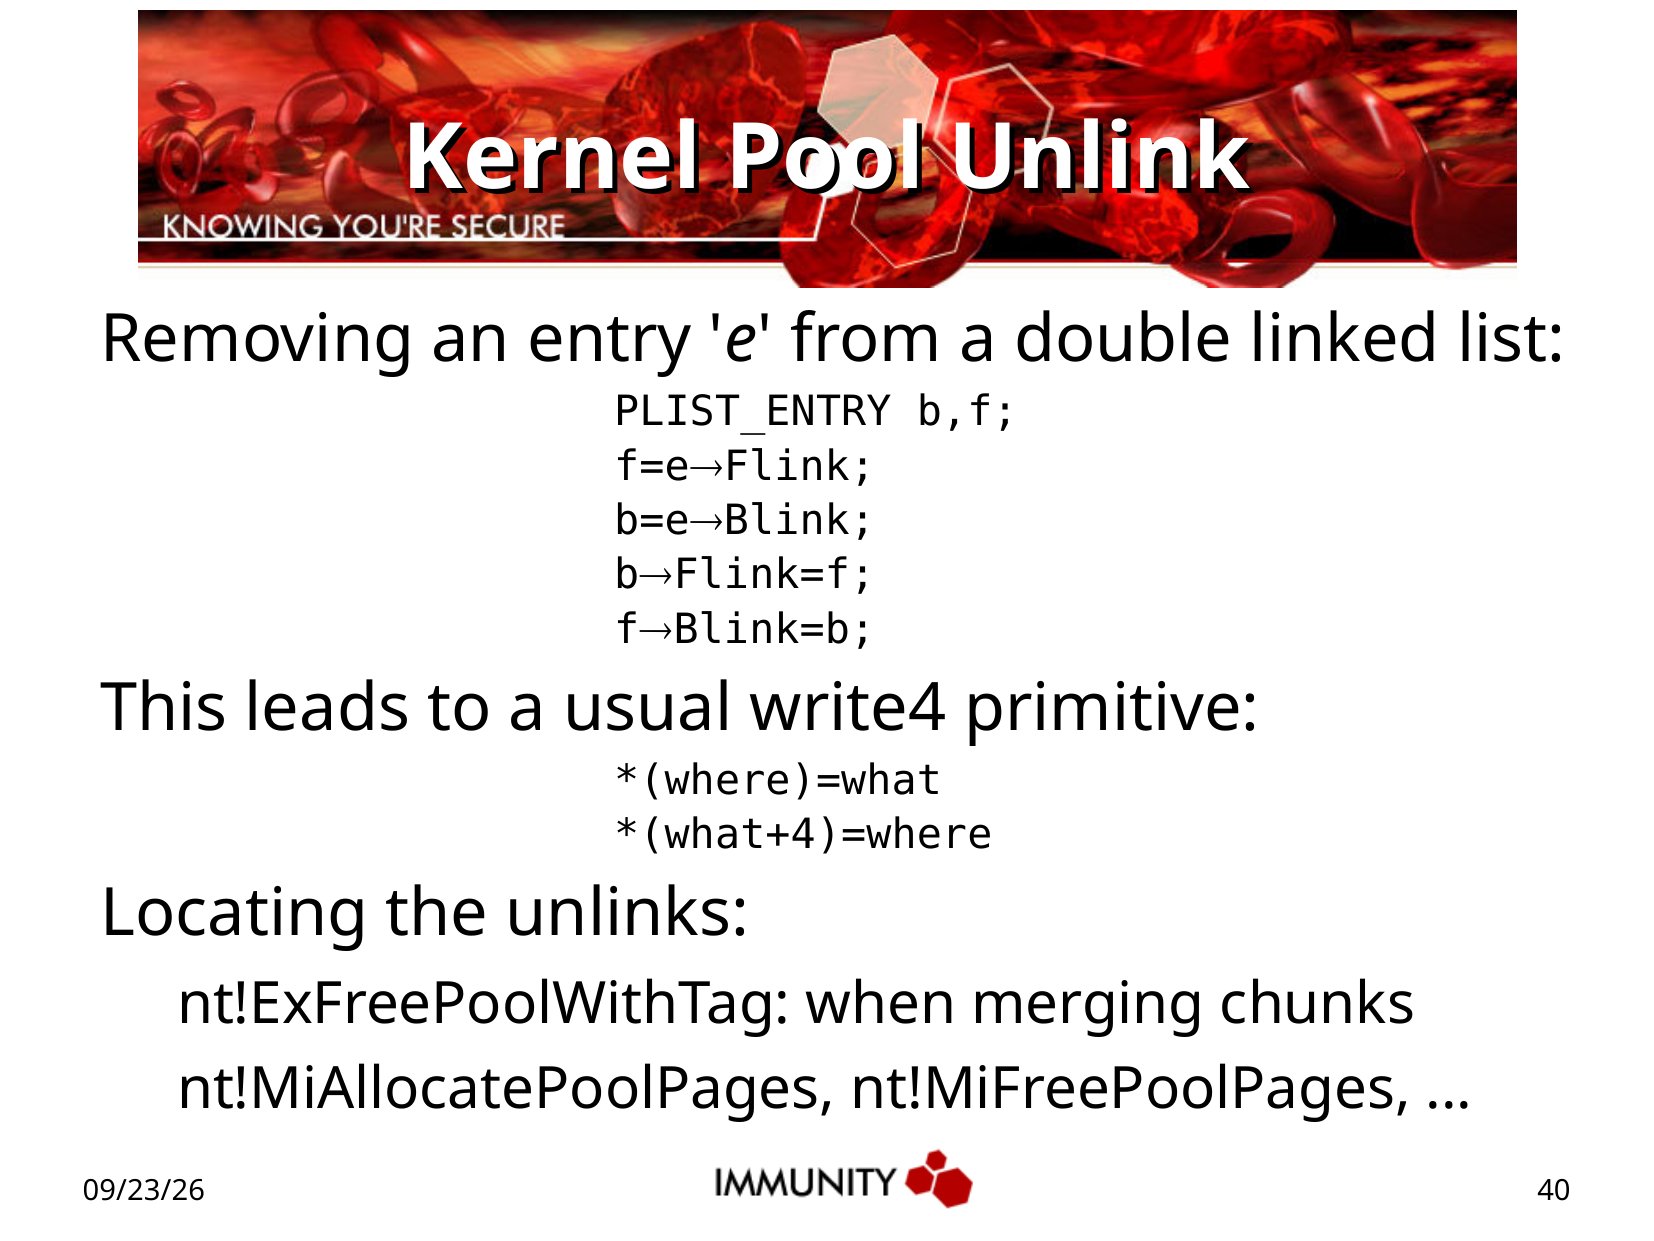

# Kernel Pool Unlink
Removing an entry 'e' from a double linked list:
PLIST_ENTRY b,f;
f=eFlink;
b=eBlink;
bFlink=f;
fBlink=b;
This leads to a usual write4 primitive:
*(where)=what
*(what+4)=where
Locating the unlinks:
nt!ExFreePoolWithTag: when merging chunks
nt!MiAllocatePoolPages, nt!MiFreePoolPages, ...
40